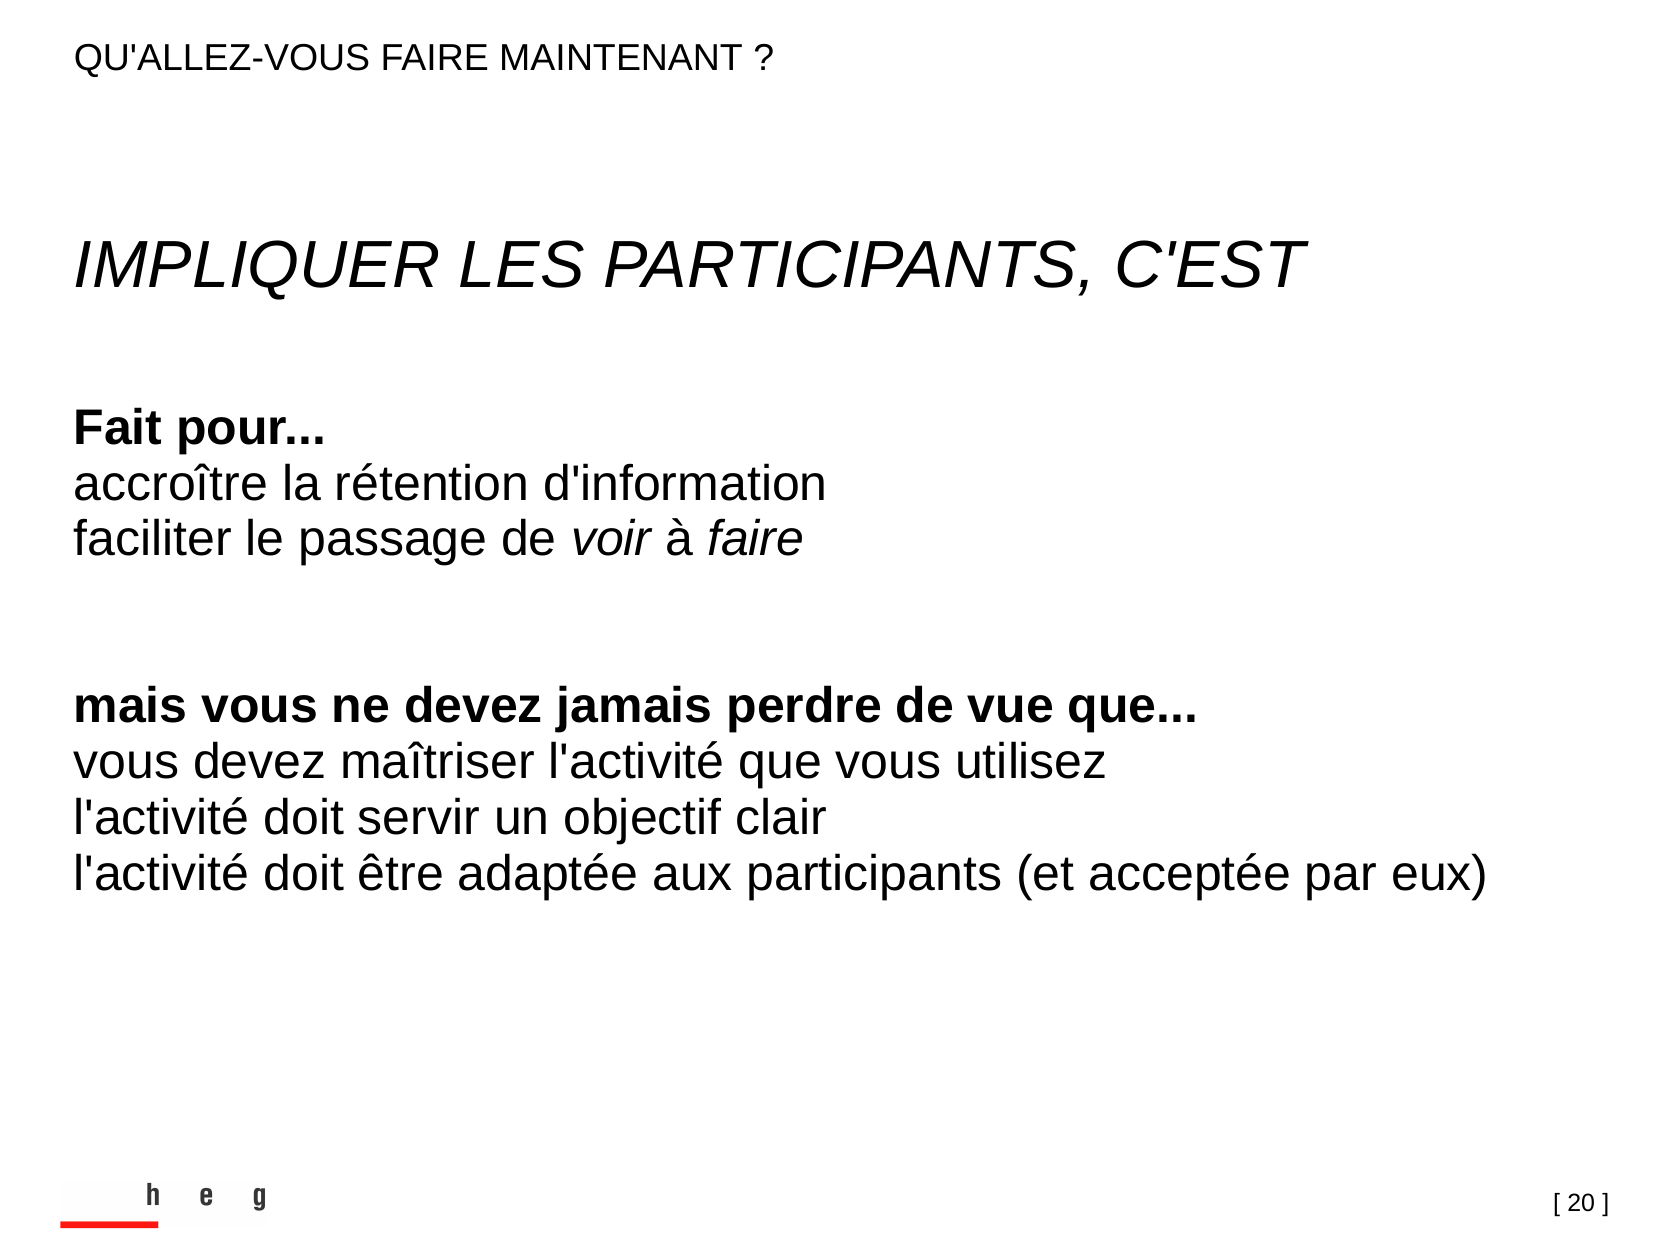

QU'ALLEZ-VOUS FAIRE MAINTENANT ?
IMPLIQUER LES PARTICIPANTS, C'EST
Fait pour...
accroître la rétention d'information
faciliter le passage de voir à faire
mais vous ne devez jamais perdre de vue que...
vous devez maîtriser l'activité que vous utilisez
l'activité doit servir un objectif clair
l'activité doit être adaptée aux participants (et acceptée par eux)